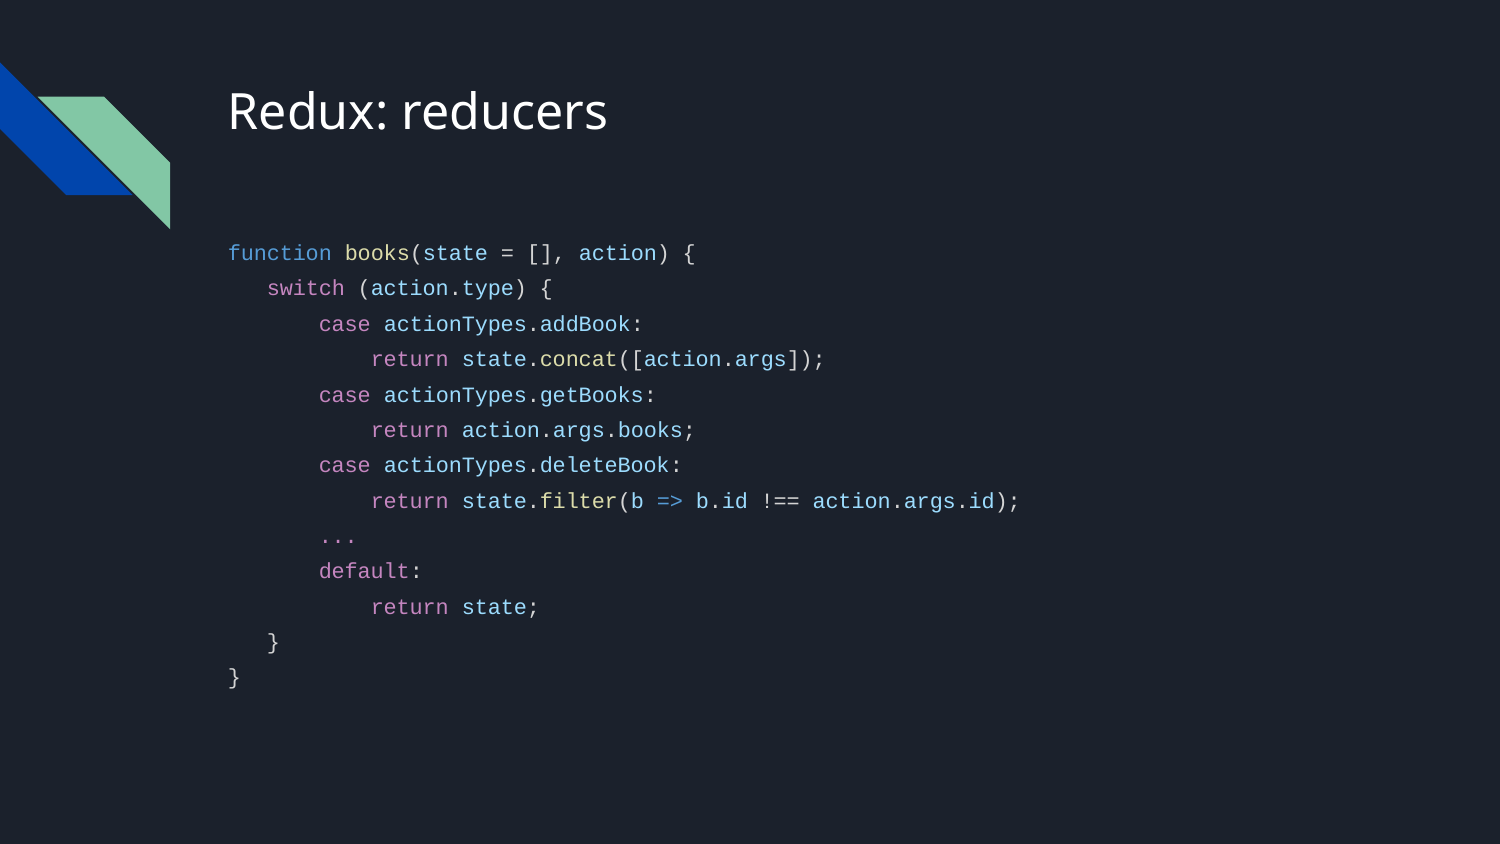

# Redux: reducers
function books(state = [], action) {
 switch (action.type) {
 case actionTypes.addBook:
 return state.concat([action.args]);
 case actionTypes.getBooks:
 return action.args.books;
 case actionTypes.deleteBook:
 return state.filter(b => b.id !== action.args.id);
 ...
 default:
 return state;
 }
}